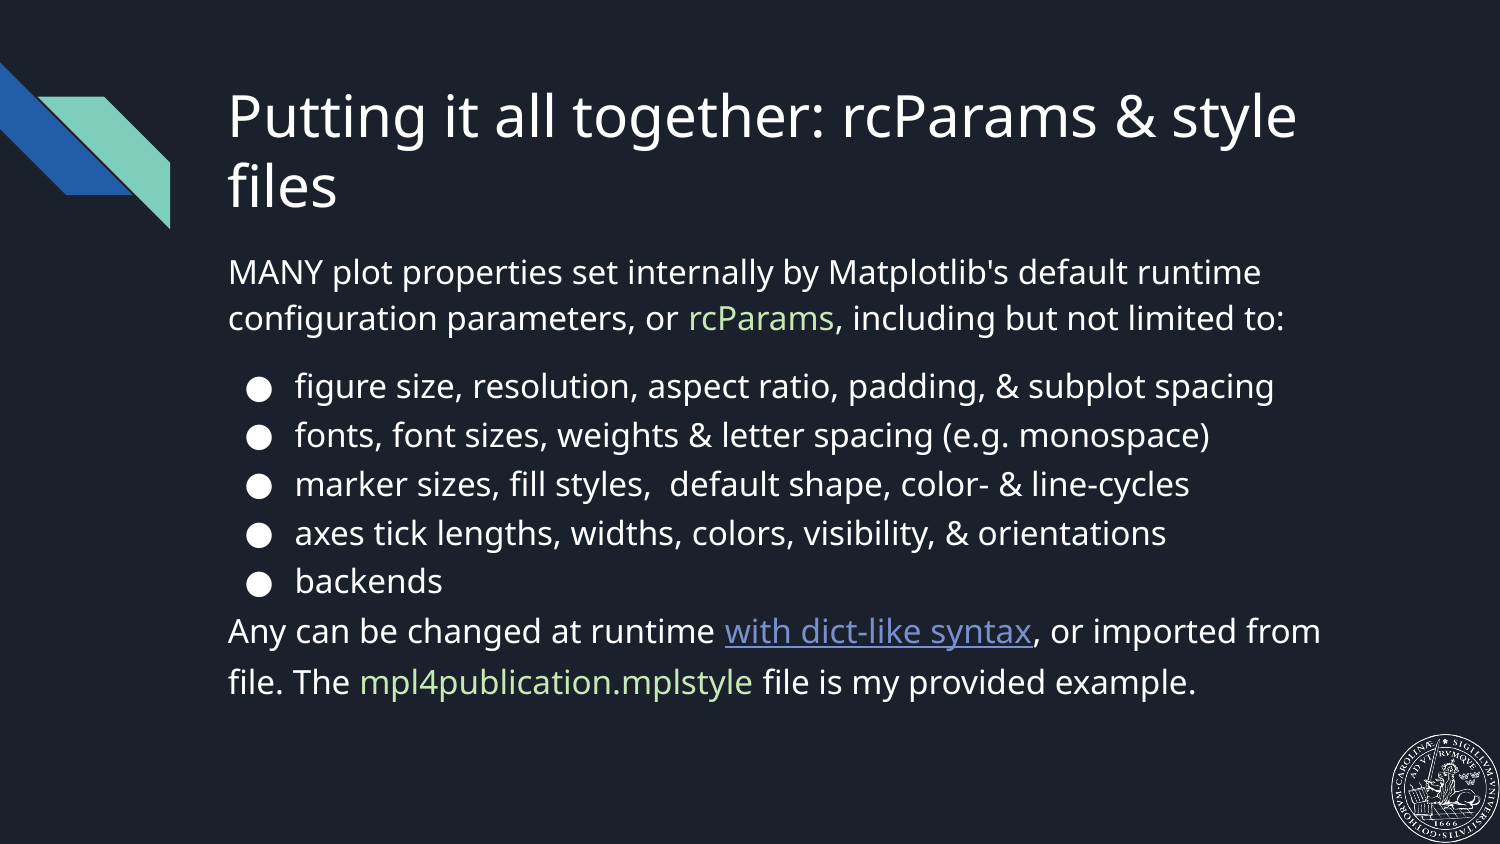

# Putting it all together: rcParams & style files
MANY plot properties set internally by Matplotlib's default runtime configuration parameters, or rcParams, including but not limited to:
figure size, resolution, aspect ratio, padding, & subplot spacing
fonts, font sizes, weights & letter spacing (e.g. monospace)
marker sizes, fill styles, default shape, color- & line-cycles
axes tick lengths, widths, colors, visibility, & orientations
backends
Any can be changed at runtime with dict-like syntax, or imported from file. The mpl4publication.mplstyle file is my provided example.